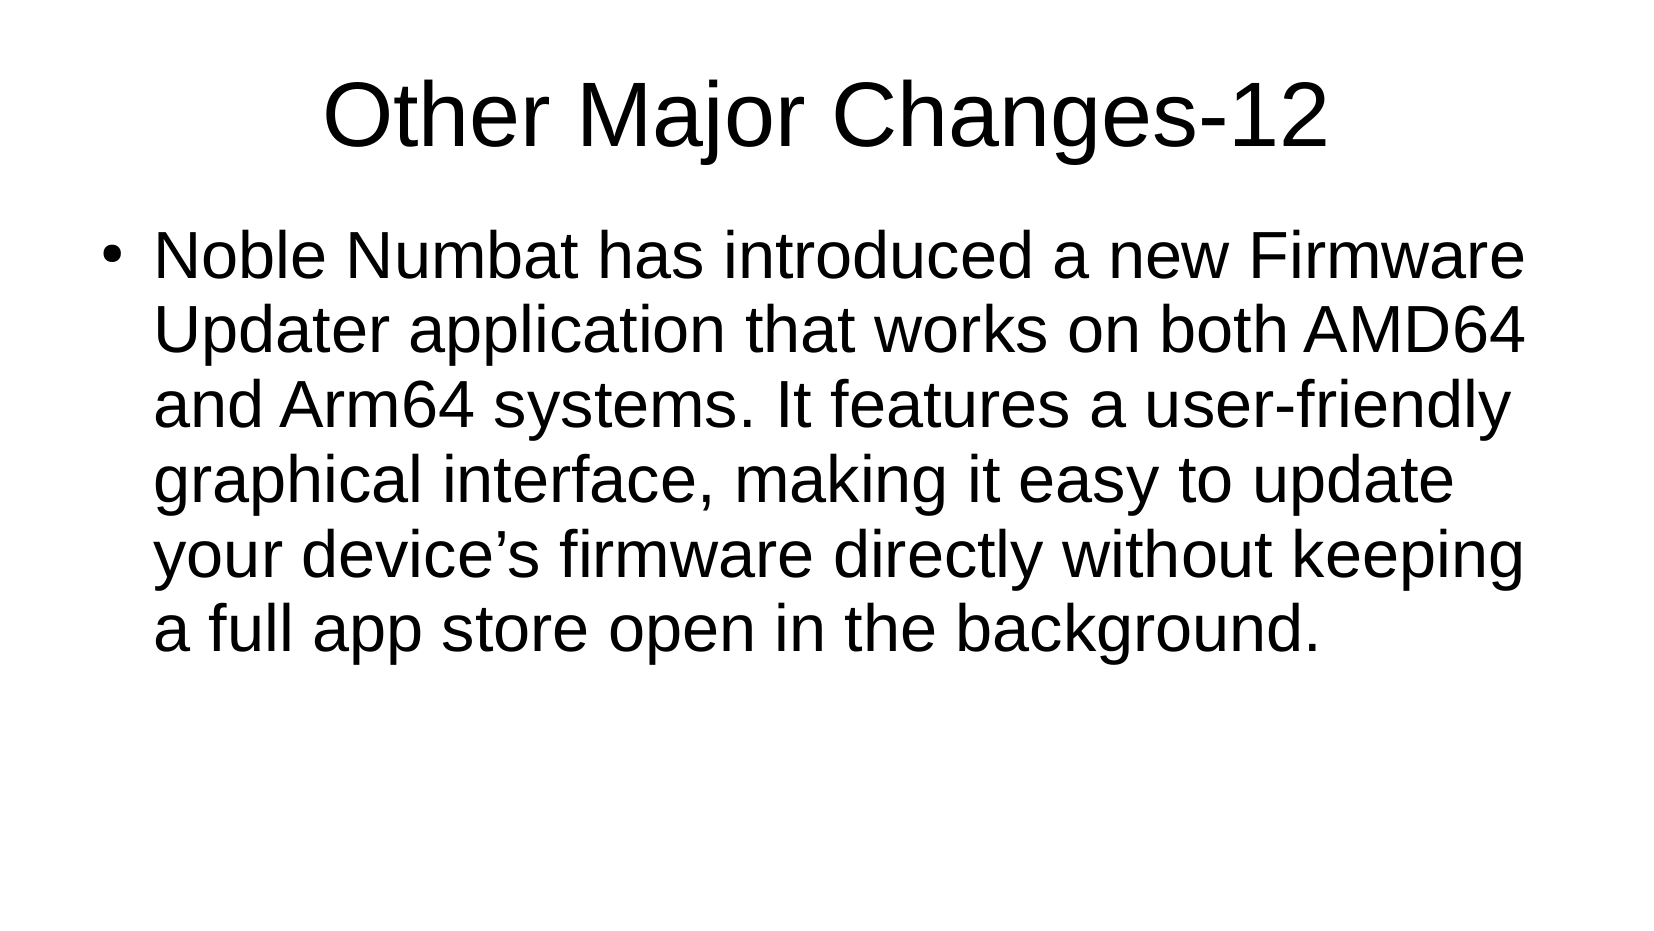

# Other Major Changes-12
Noble Numbat has introduced a new Firmware Updater application that works on both AMD64 and Arm64 systems. It features a user-friendly graphical interface, making it easy to update your device’s firmware directly without keeping a full app store open in the background.